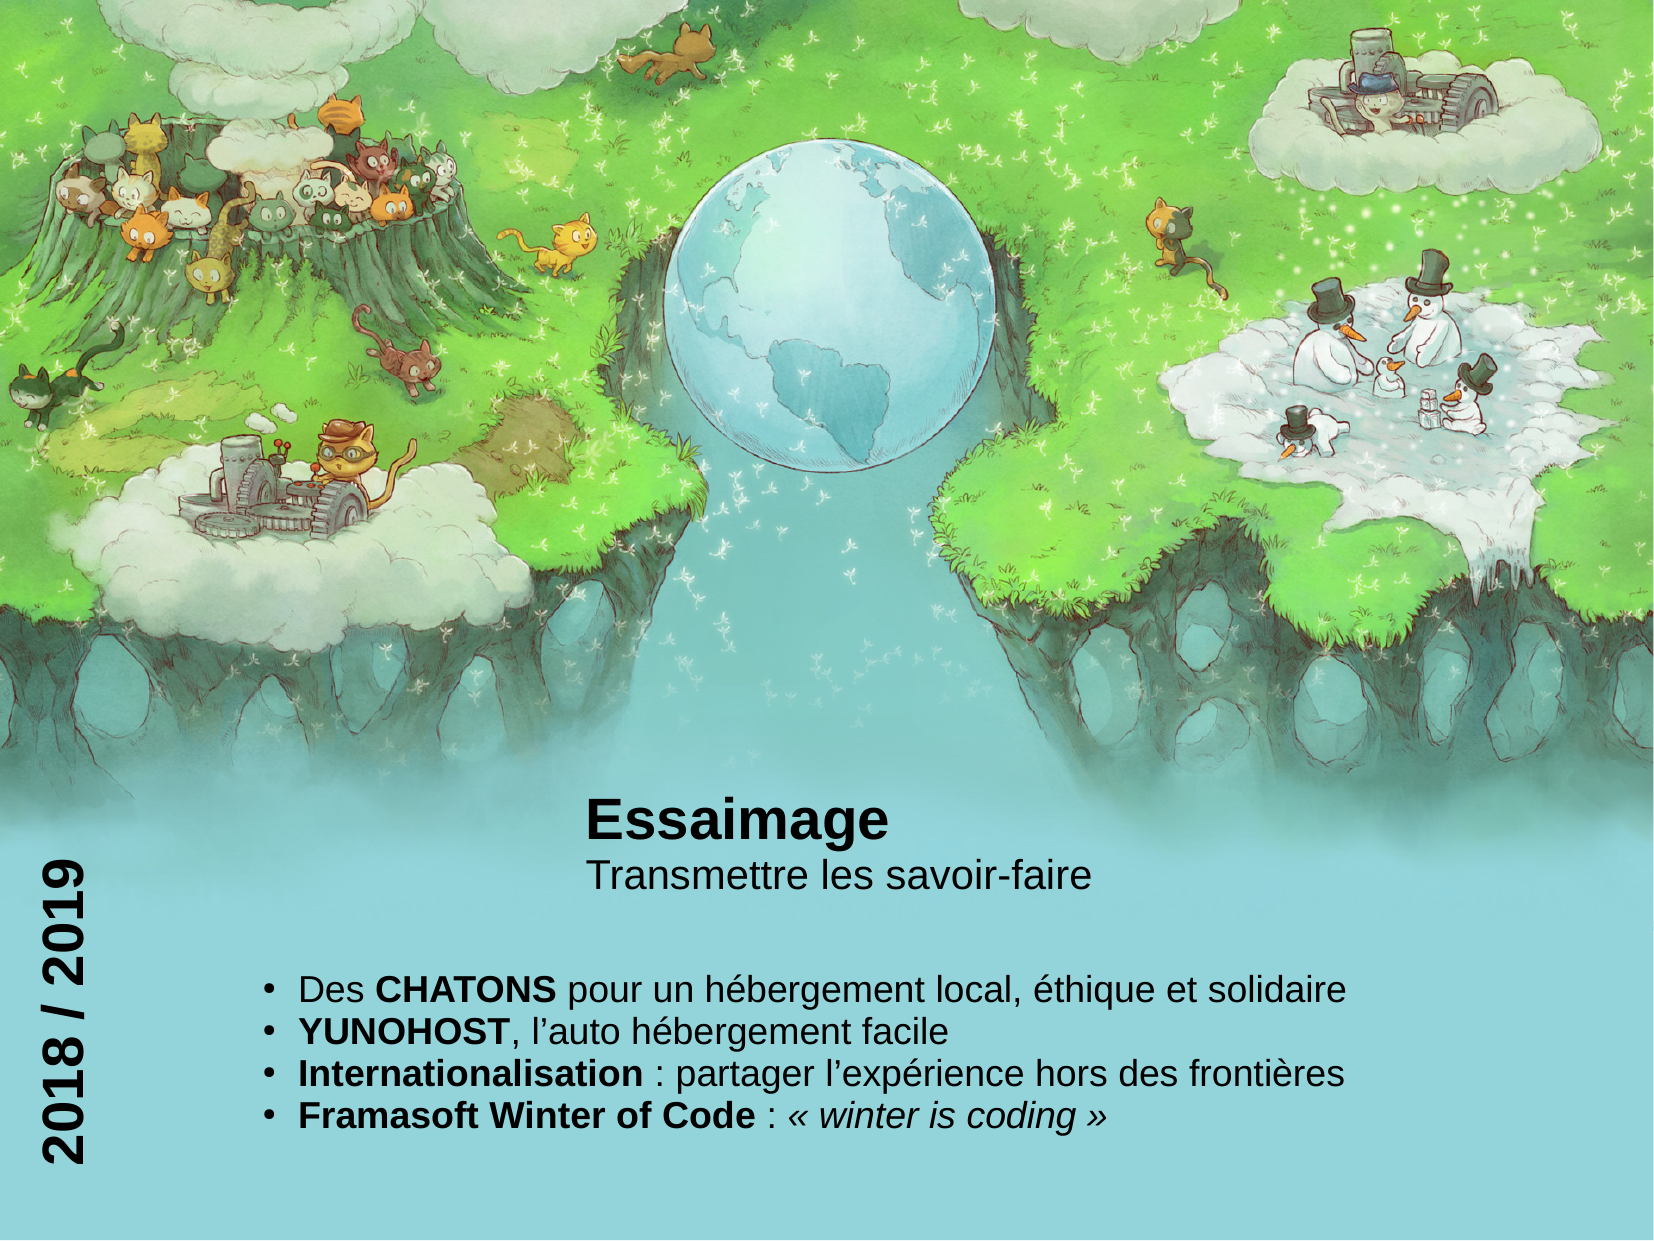

Essaimage
Transmettre les savoir-faire
2018 / 2019
Des CHATONS pour un hébergement local, éthique et solidaire
YUNOHOST, l’auto hébergement facile
Internationalisation : partager l’expérience hors des frontières
Framasoft Winter of Code : « winter is coding »